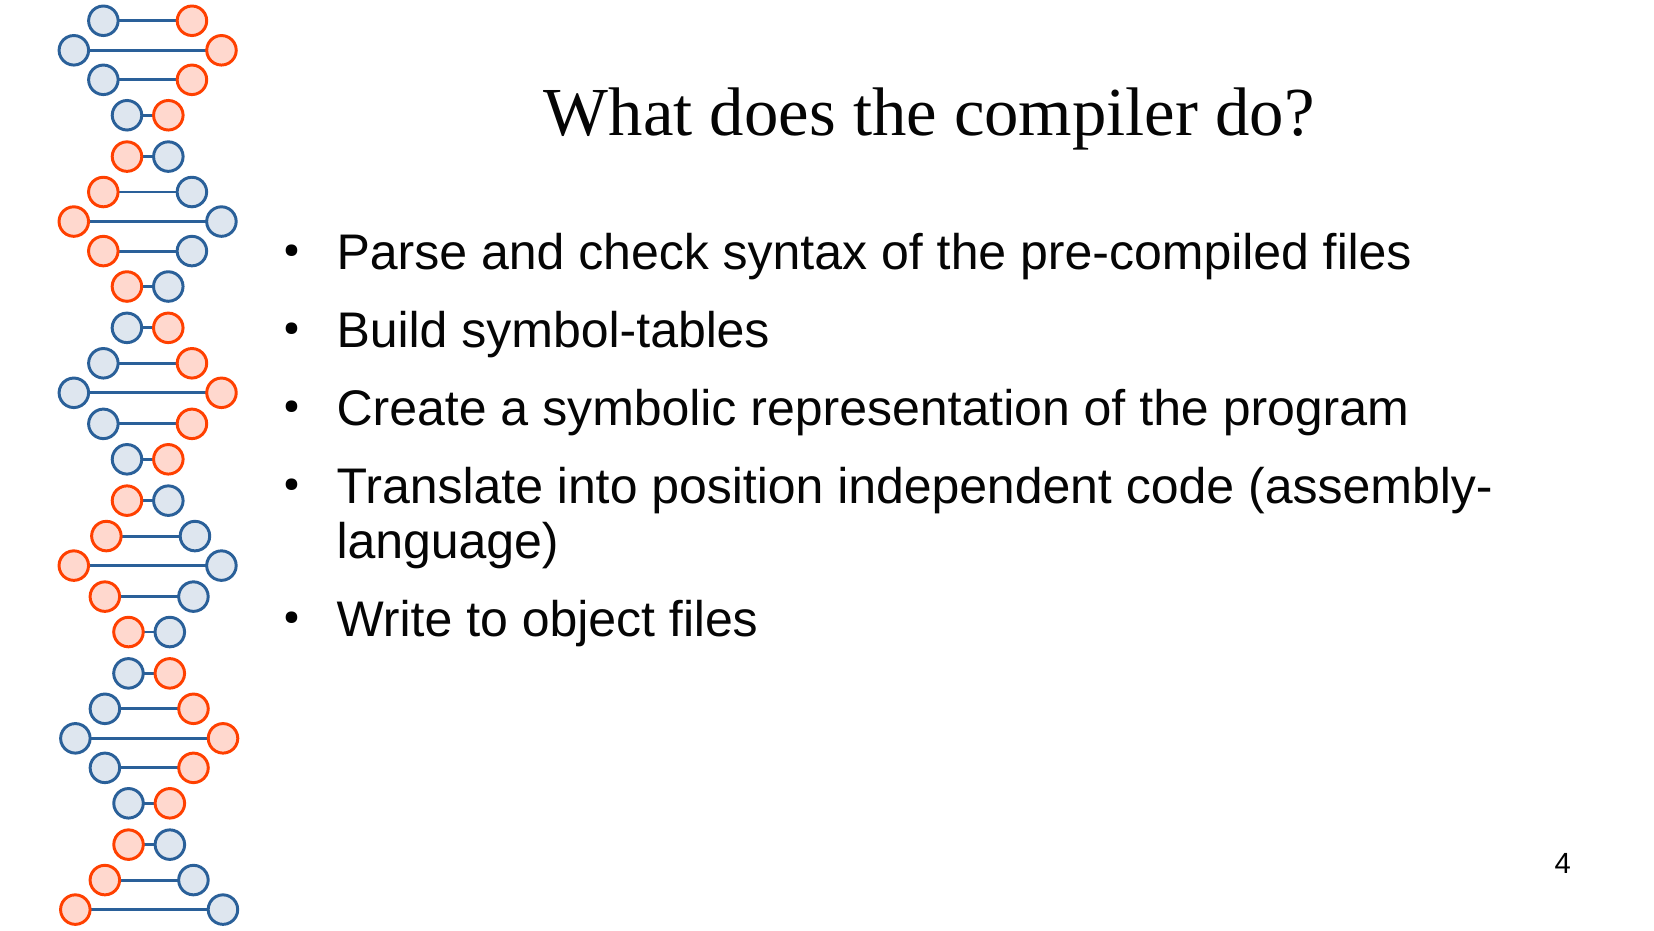

# What does the compiler do?
Parse and check syntax of the pre-compiled files
Build symbol-tables
Create a symbolic representation of the program
Translate into position independent code (assembly-language)
Write to object files
4